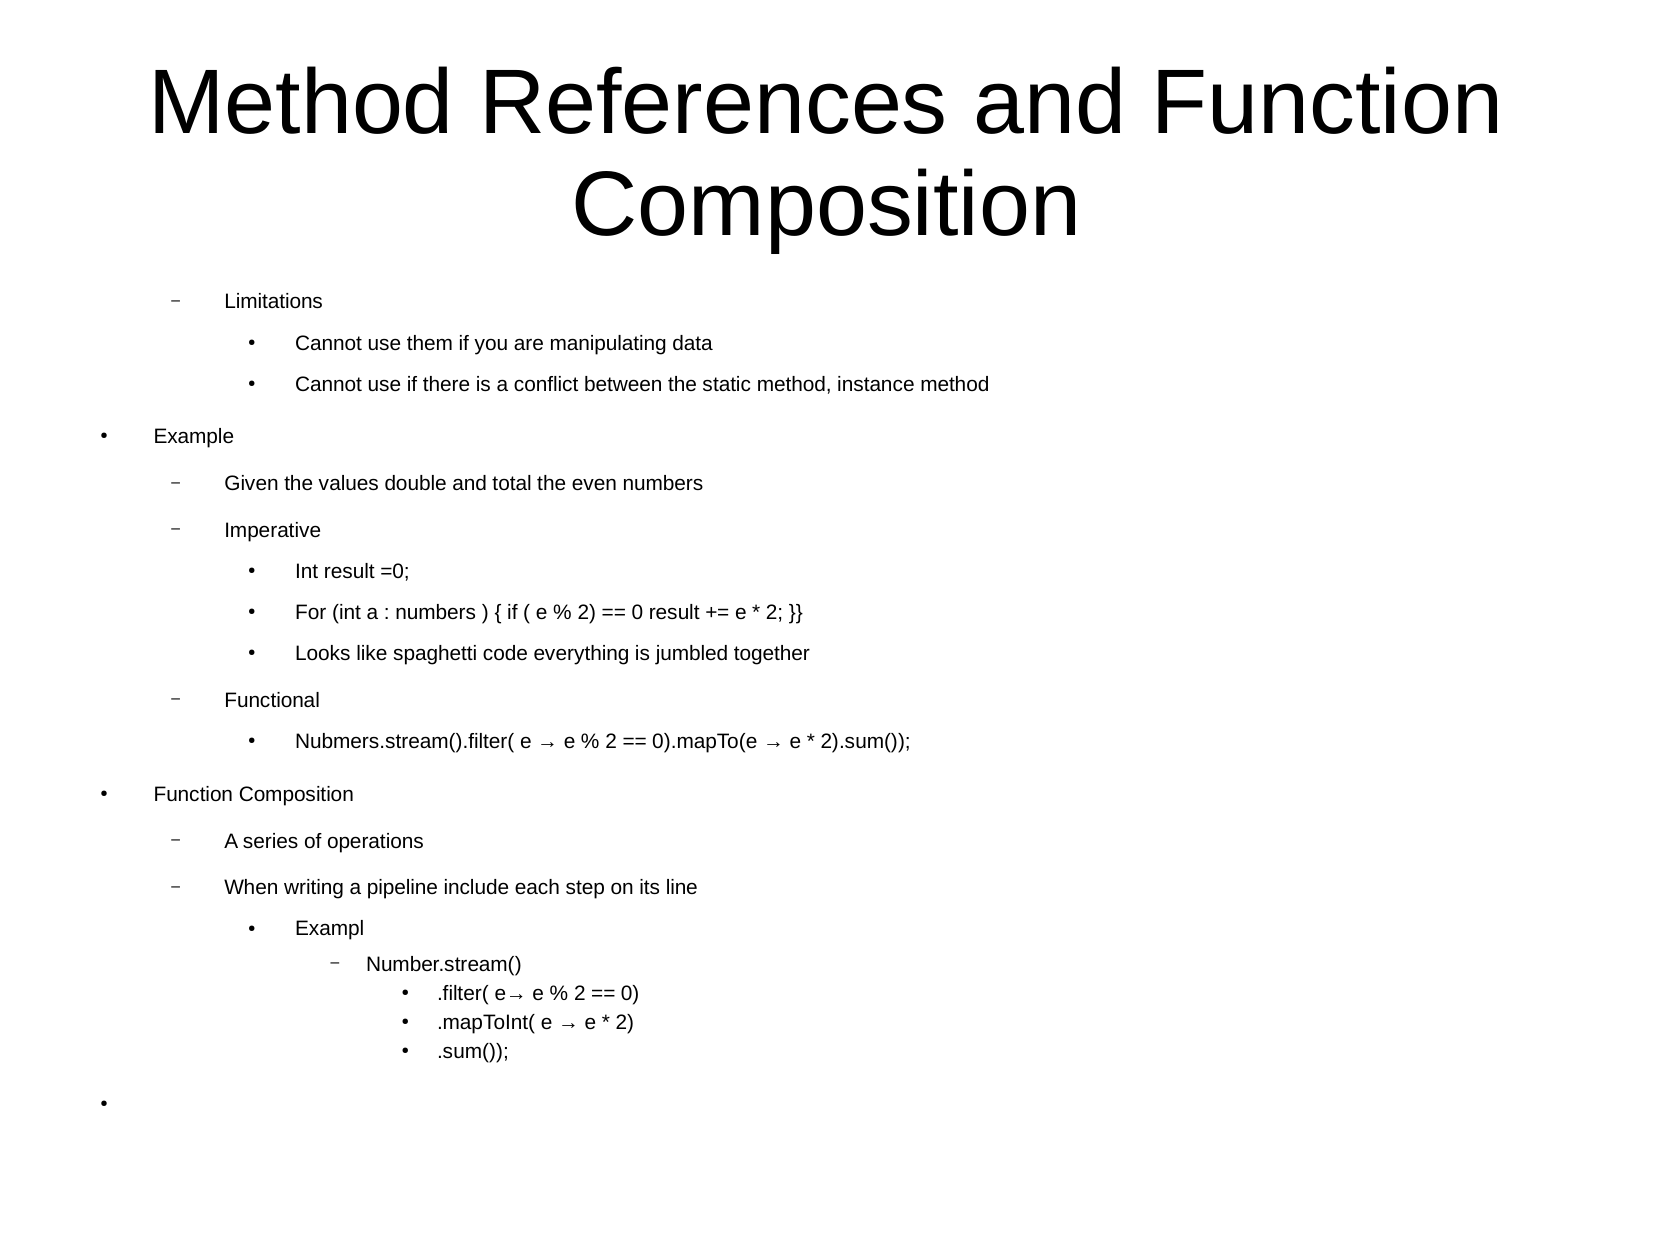

# Method References and Function Composition
Limitations
Cannot use them if you are manipulating data
Cannot use if there is a conflict between the static method, instance method
Example
Given the values double and total the even numbers
Imperative
Int result =0;
For (int a : numbers ) { if ( e % 2) == 0 result += e * 2; }}
Looks like spaghetti code everything is jumbled together
Functional
Nubmers.stream().filter( e → e % 2 == 0).mapTo(e → e * 2).sum());
Function Composition
A series of operations
When writing a pipeline include each step on its line
Exampl
Number.stream()
.filter( e→ e % 2 == 0)
.mapToInt( e → e * 2)
.sum());